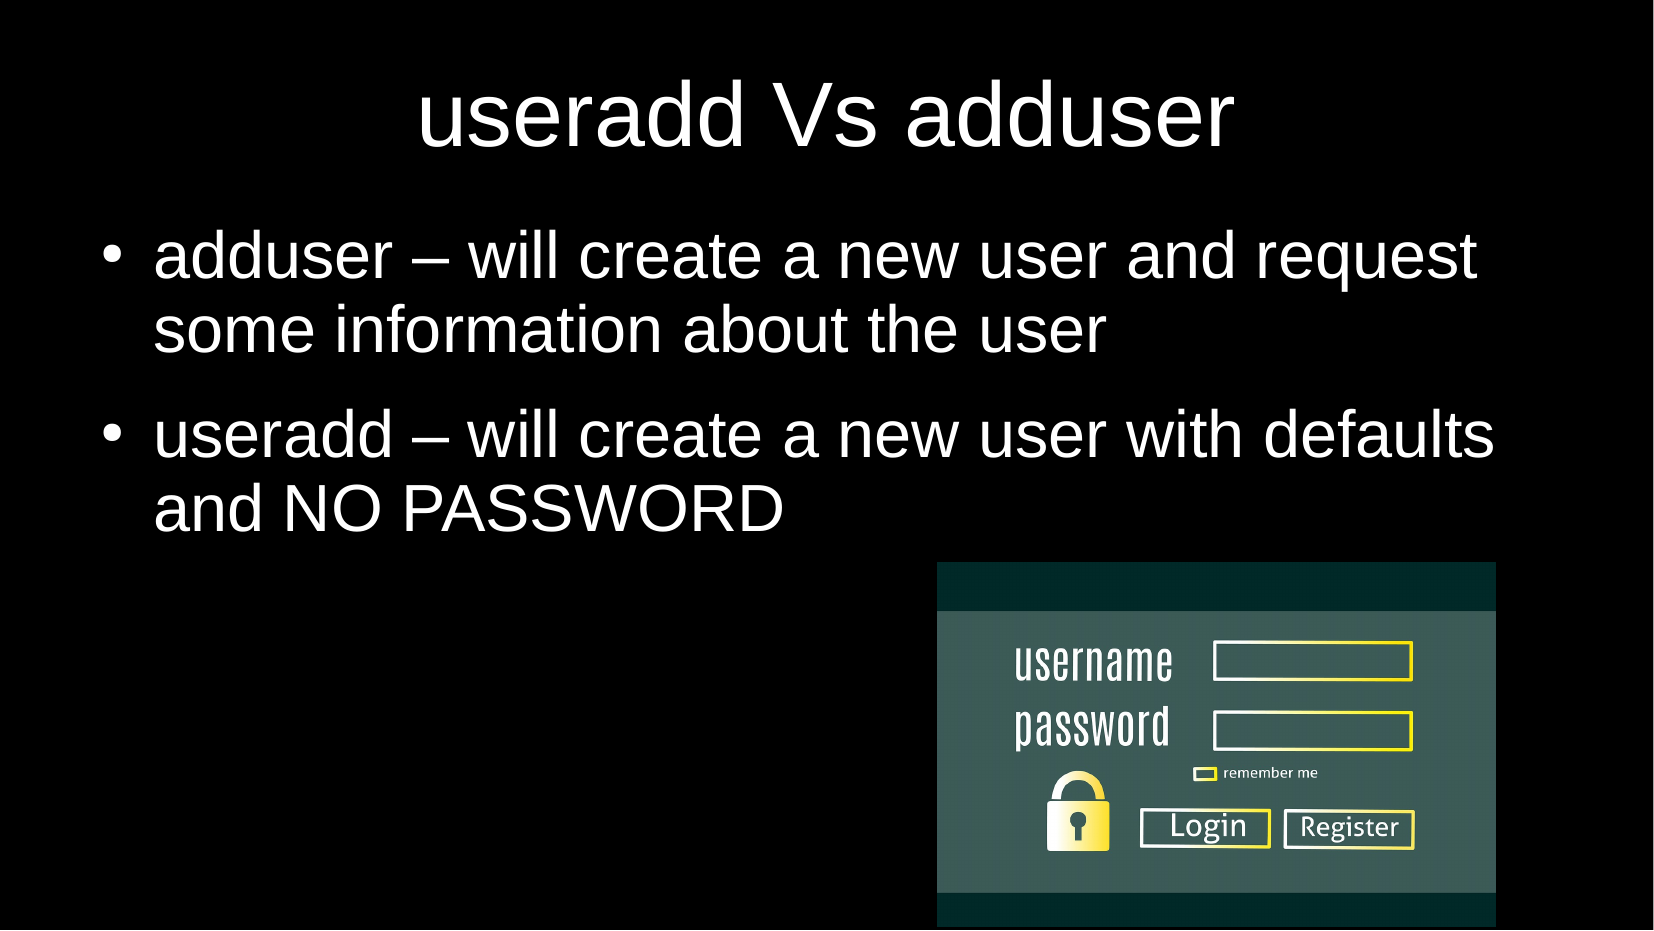

# useradd Vs adduser
adduser – will create a new user and request some information about the user
useradd – will create a new user with defaults and NO PASSWORD